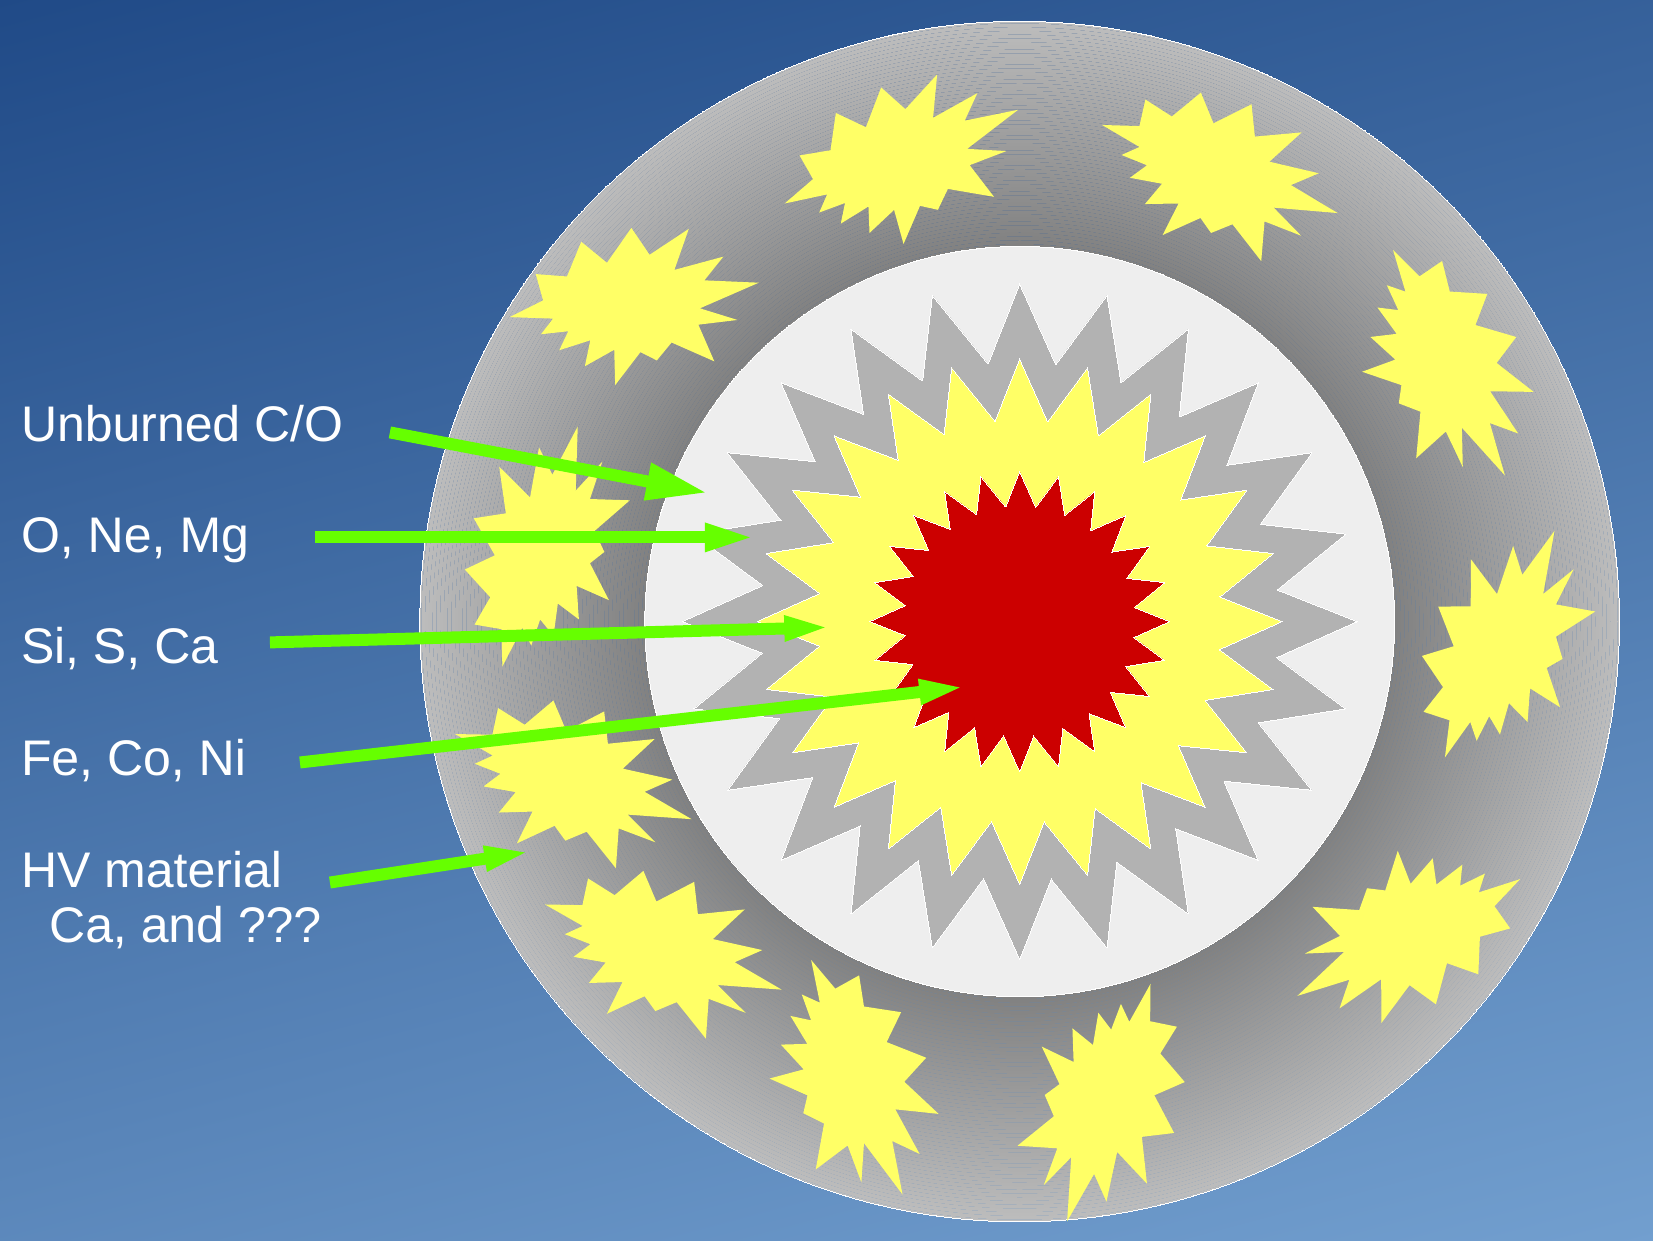

Unburned C/O
O, Ne, Mg
Si, S, Ca
Fe, Co, Ni
HV material
 Ca, and ???